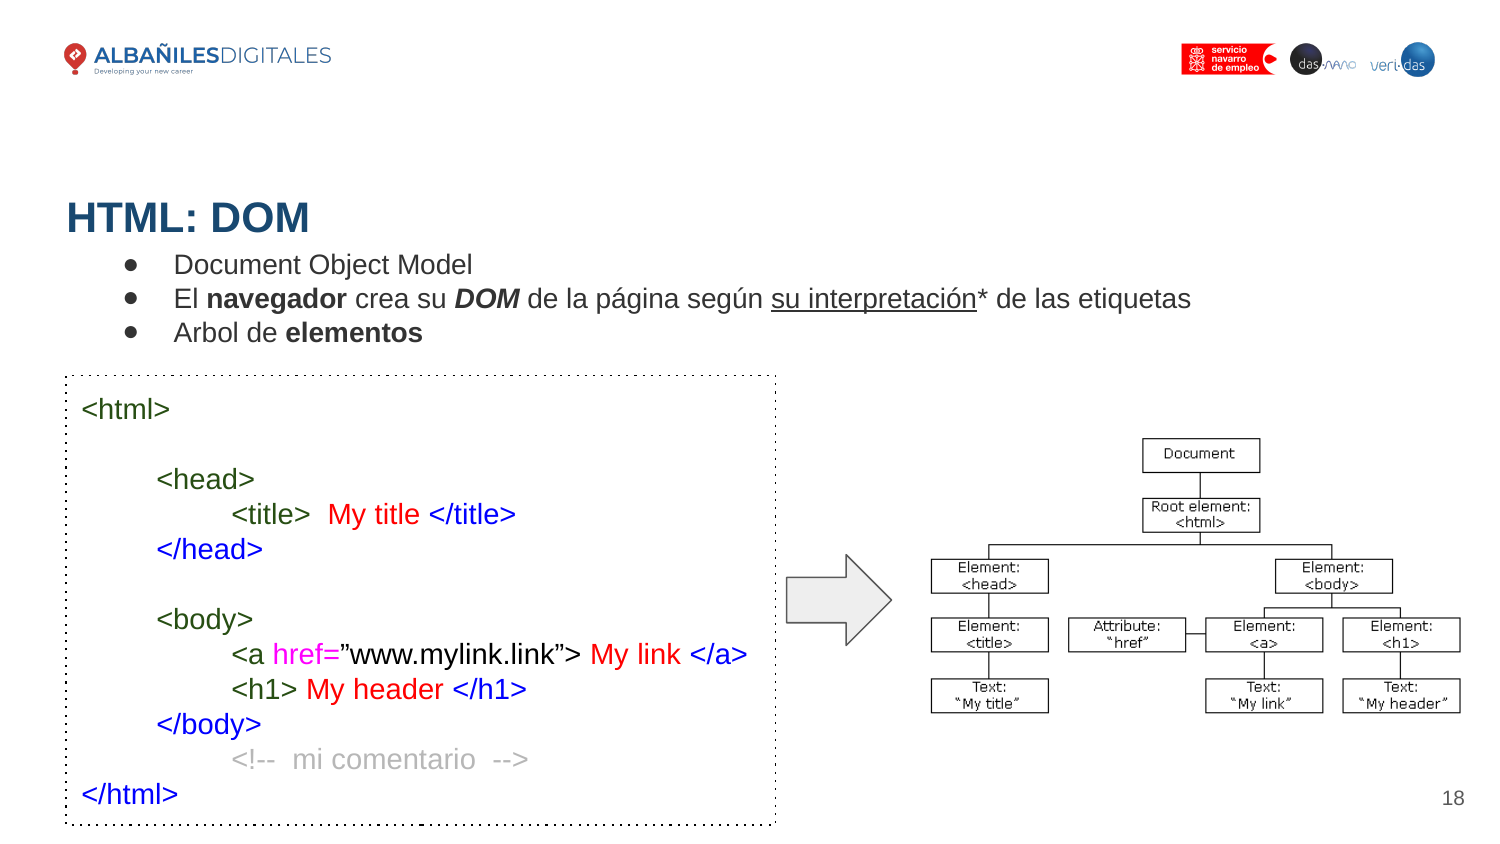

HTML: DOM
Document Object Model
El navegador crea su DOM de la página según su interpretación* de las etiquetas
Arbol de elementos
<html>
	<head>
		<title> My title </title>
 	</head>
<body>
 	<a href=”www.mylink.link”> My link </a>
	<h1> My header </h1>
</body>
 	<!-- mi comentario -->
</html>